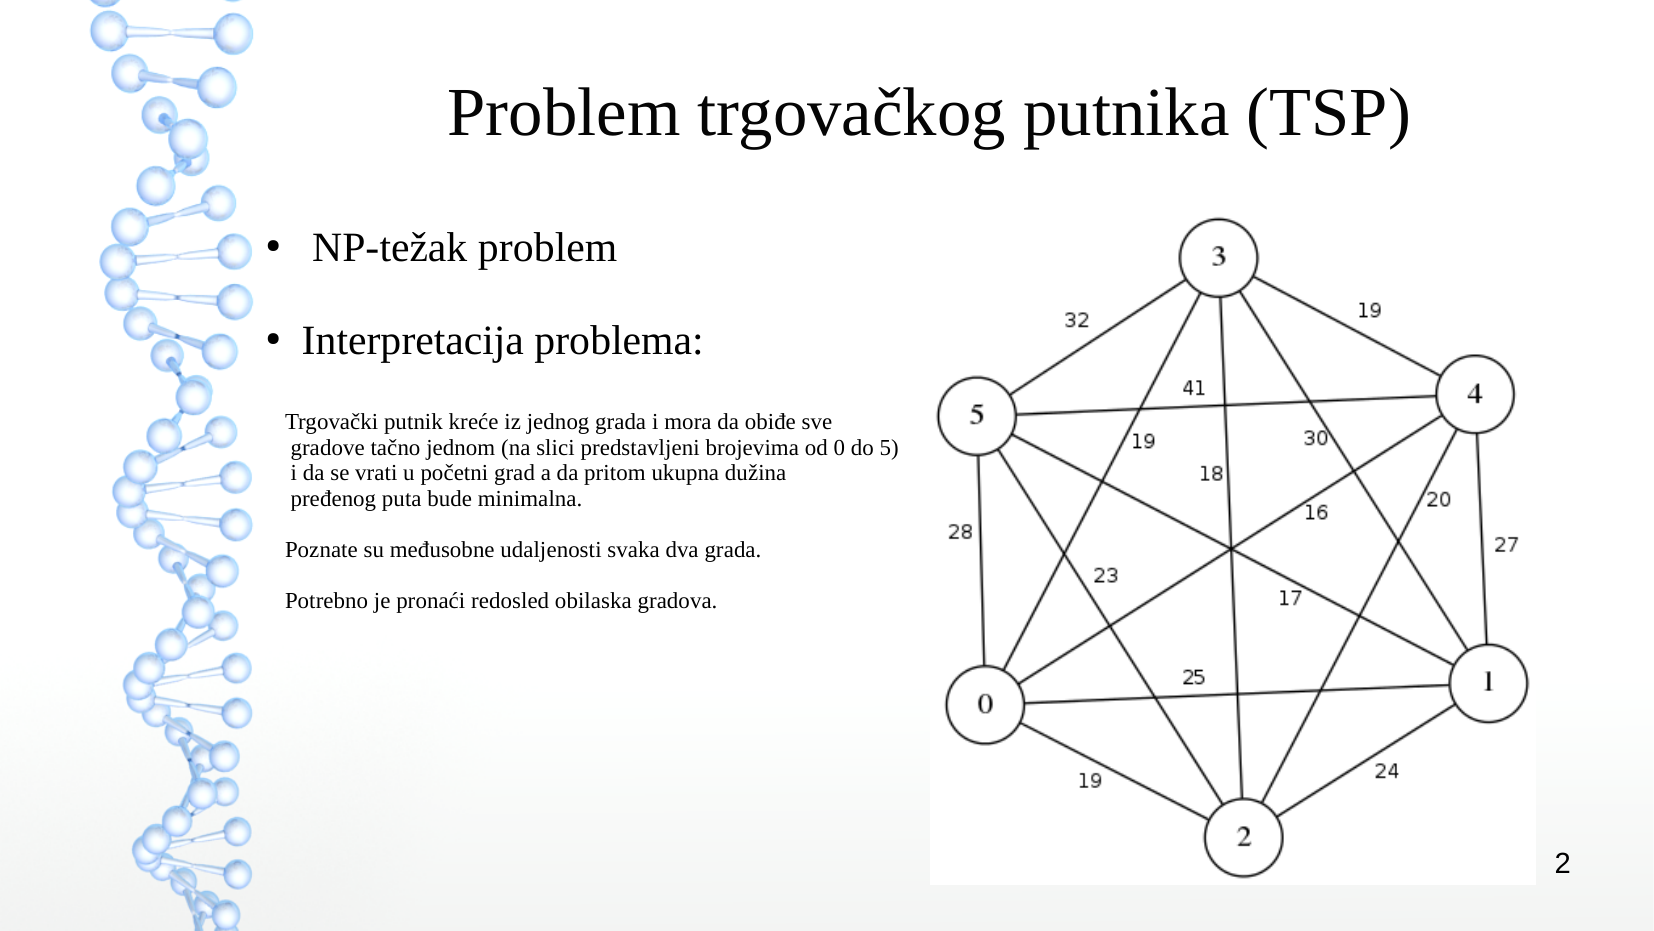

# Problem trgovačkog putnika (TSP)
 NP-težak problem
 Interpretacija problema:
Trgovački putnik kreće iz jednog grada i mora da obiđe sve
 gradove tačno jednom (na slici predstavljeni brojevima od 0 do 5)
 i da se vrati u početni grad a da pritom ukupna dužina
 pređenog puta bude minimalna.
Poznate su međusobne udaljenosti svaka dva grada.
Potrebno je pronaći redosled obilaska gradova.
2